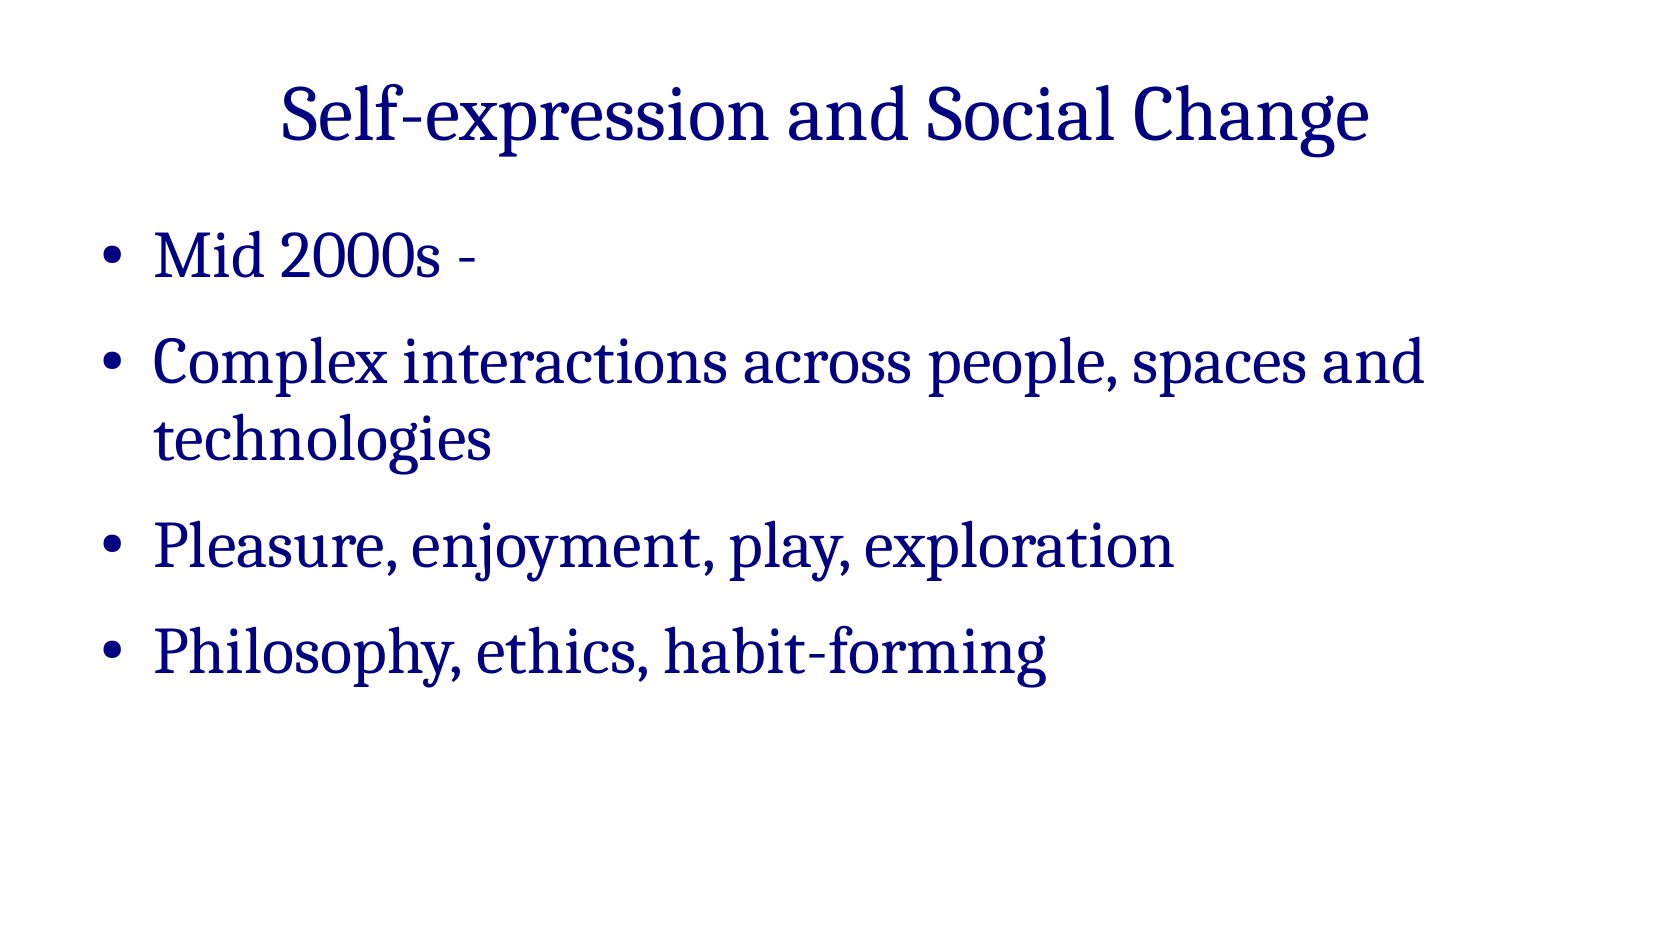

# Self-expression and Social Change
Mid 2000s -
Complex interactions across people, spaces and technologies
Pleasure, enjoyment, play, exploration
Philosophy, ethics, habit-forming